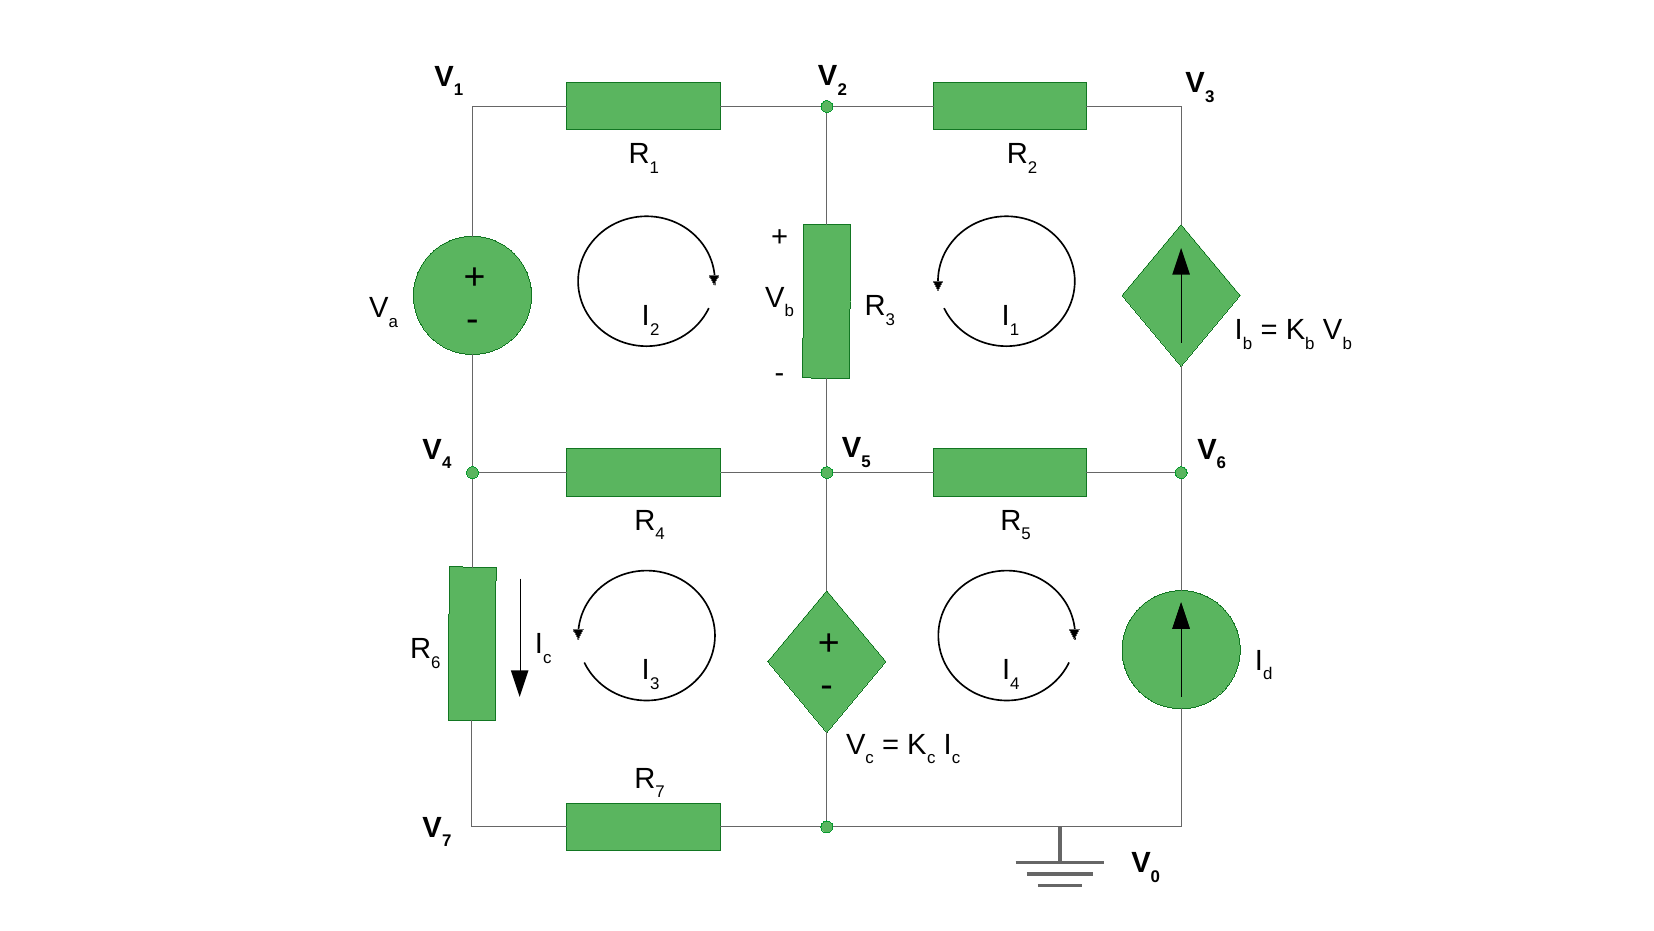

V2
V1
V3
R1
R2
+
Vb
-
+
-
R3
Va
I2
I1
Ib = Kb Vb
V5
V4
V6
R4
R5
+
-
Ic
R6
Id
I3
I4
Vc = Kc Ic
R7
V7
V0